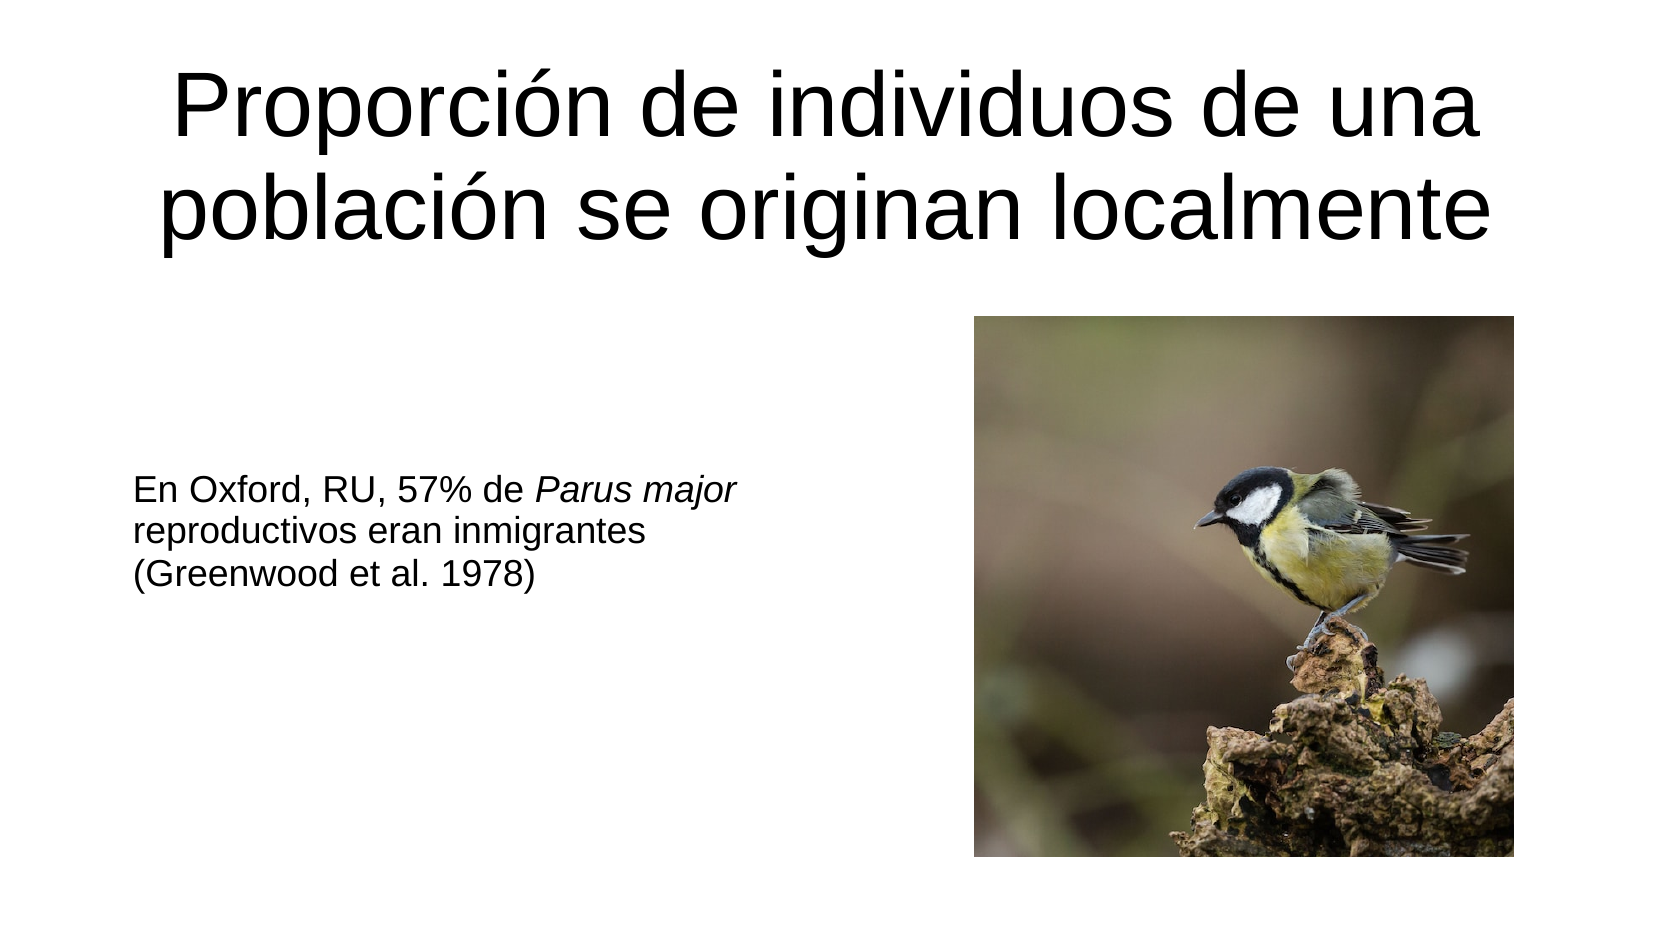

# Proporción de individuos de una población se originan localmente
En Oxford, RU, 57% de Parus major reproductivos eran inmigrantes (Greenwood et al. 1978)